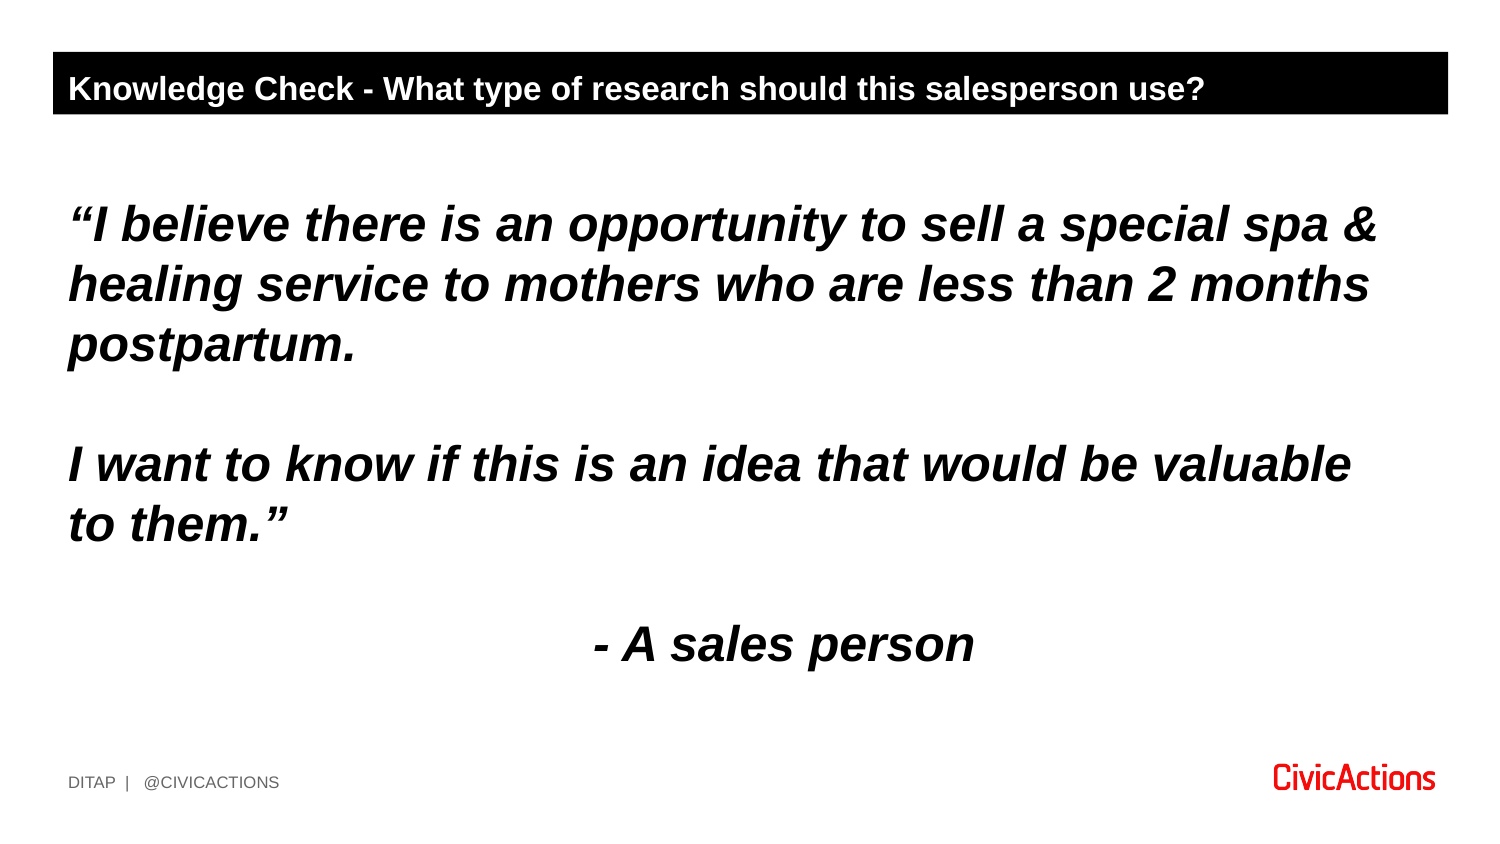

# Knowledge Check - What type of research should this salesperson use?
“I believe there is an opportunity to sell a special spa & healing service to mothers who are less than 2 months postpartum.
I want to know if this is an idea that would be valuable to them.”
- A sales person